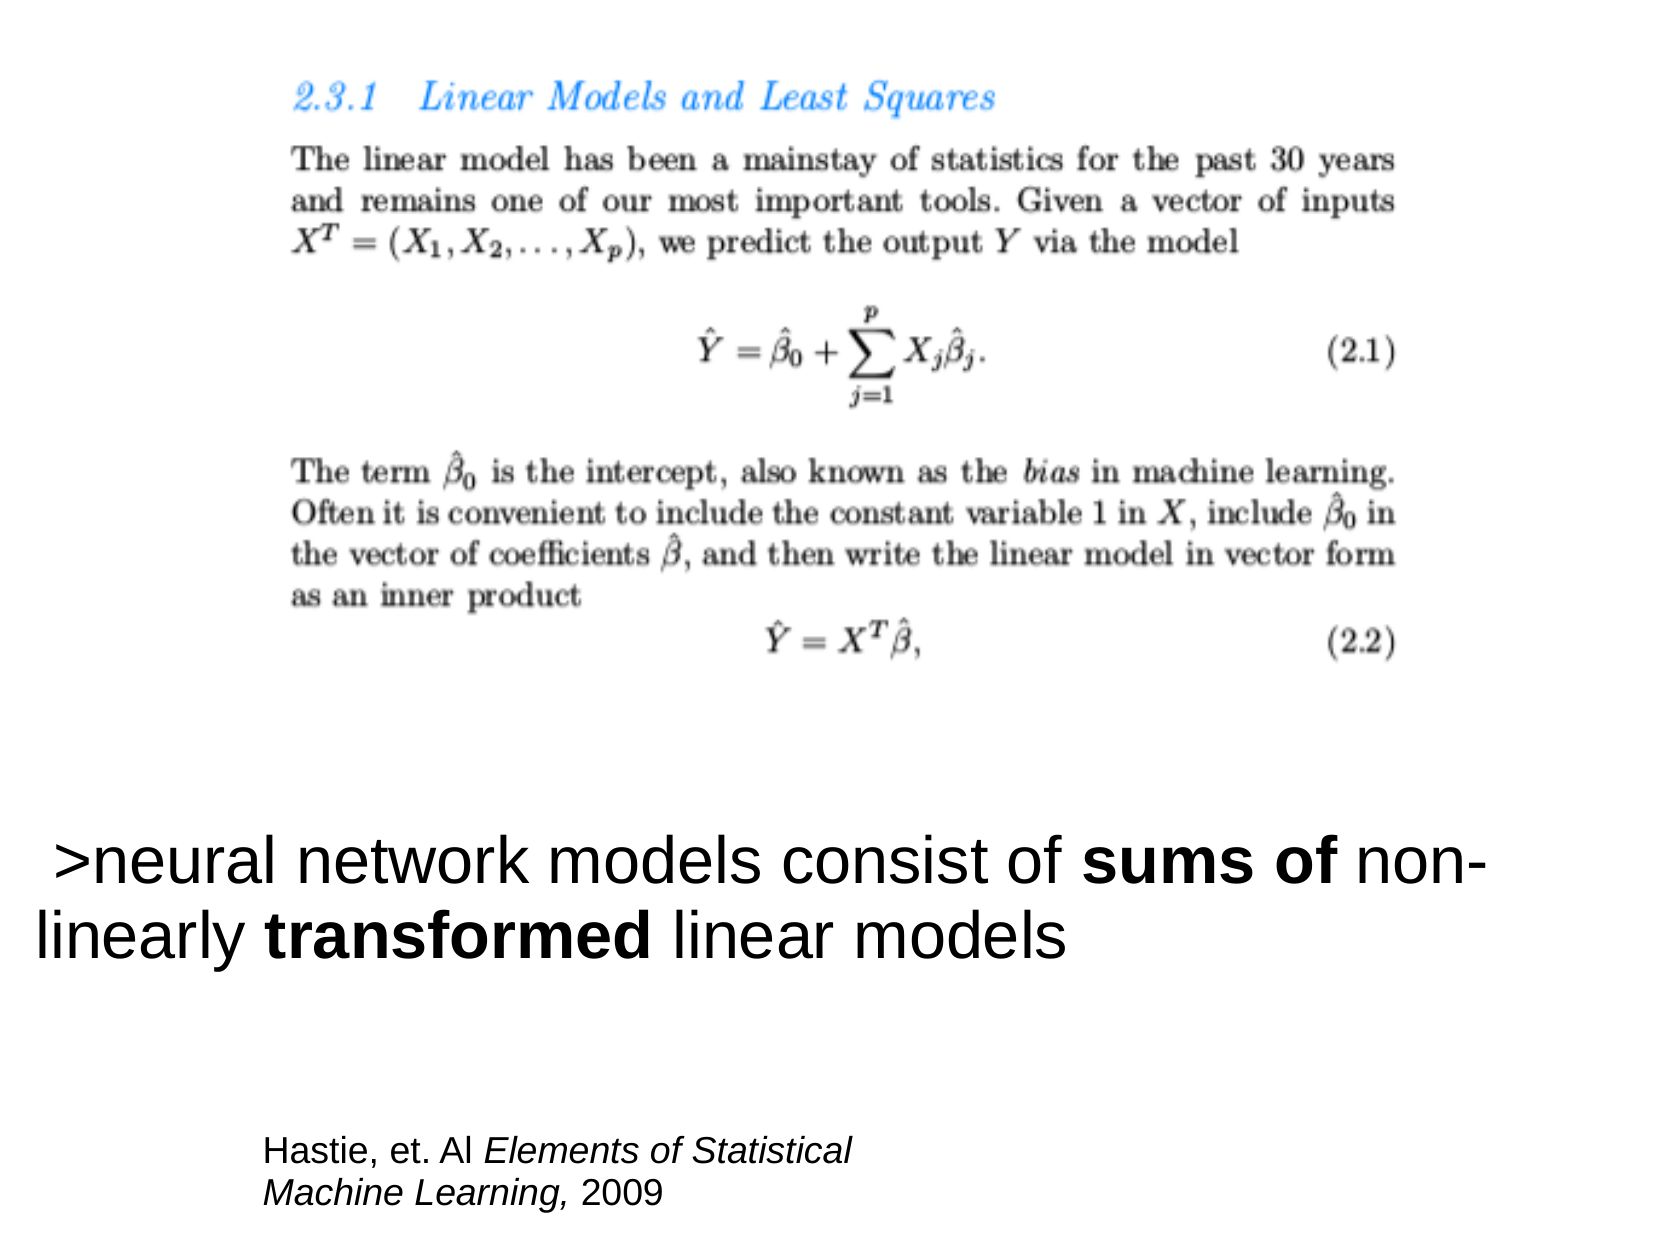

>neural network models consist of sums of non-linearly transformed linear models
Hastie, et. Al Elements of Statistical Machine Learning, 2009